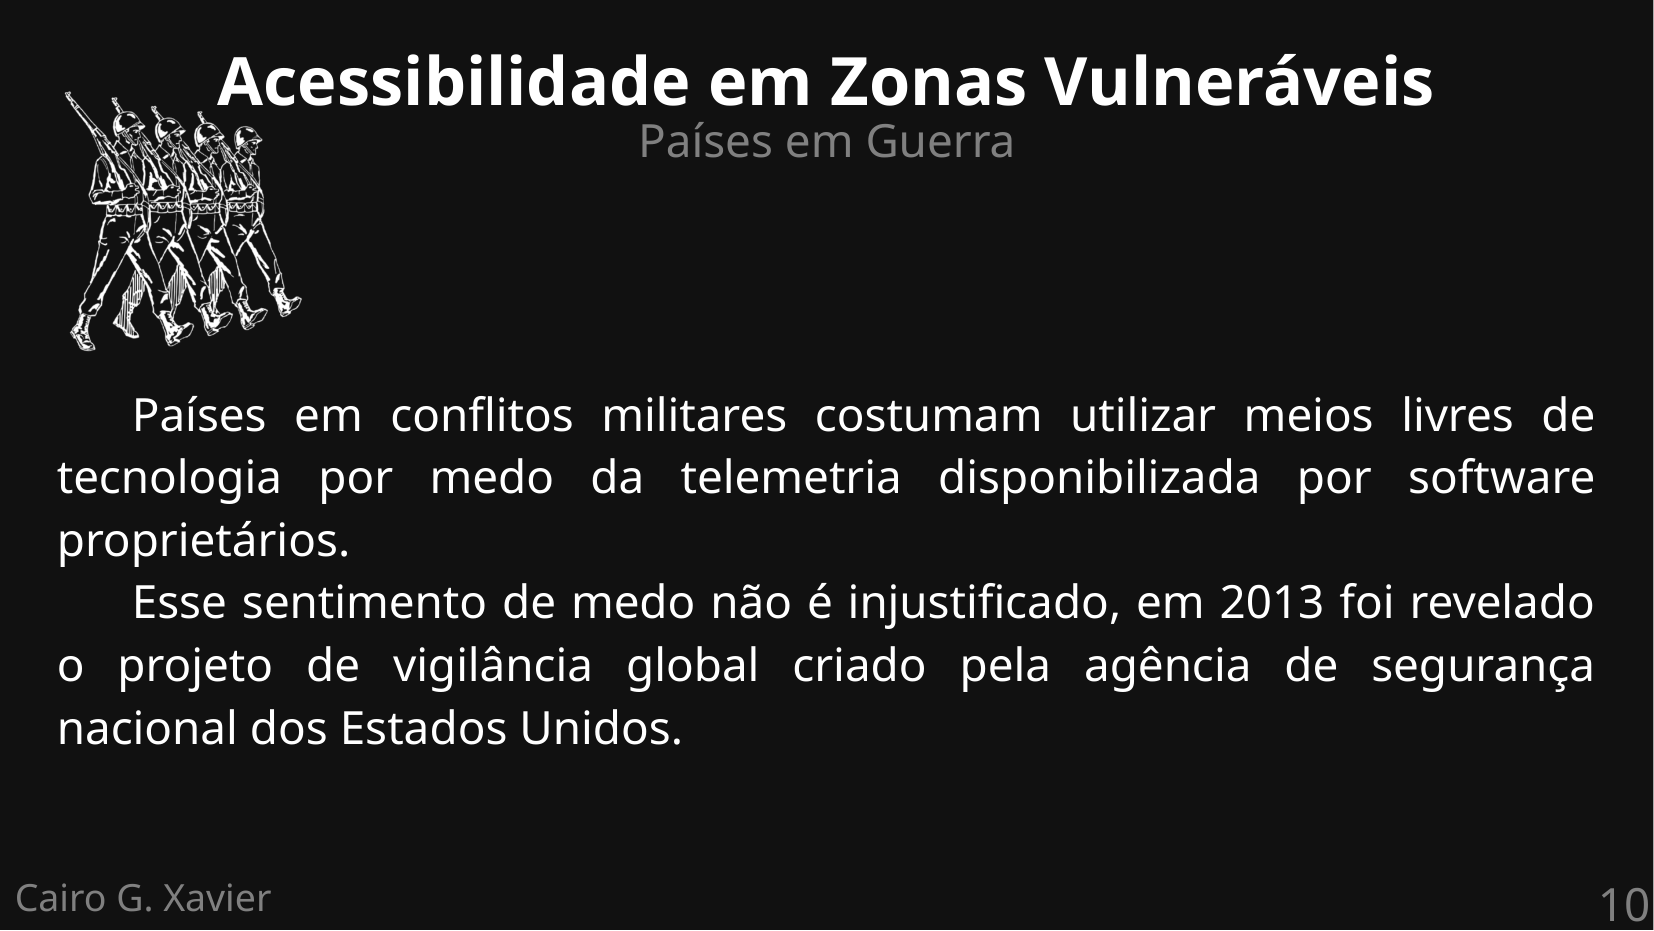

Acessibilidade em Zonas Vulneráveis
Países em Guerra
	Países em conflitos militares costumam utilizar meios livres de tecnologia por medo da telemetria disponibilizada por software proprietários.
	Esse sentimento de medo não é injustificado, em 2013 foi revelado o projeto de vigilância global criado pela agência de segurança nacional dos Estados Unidos.
Cairo G. Xavier